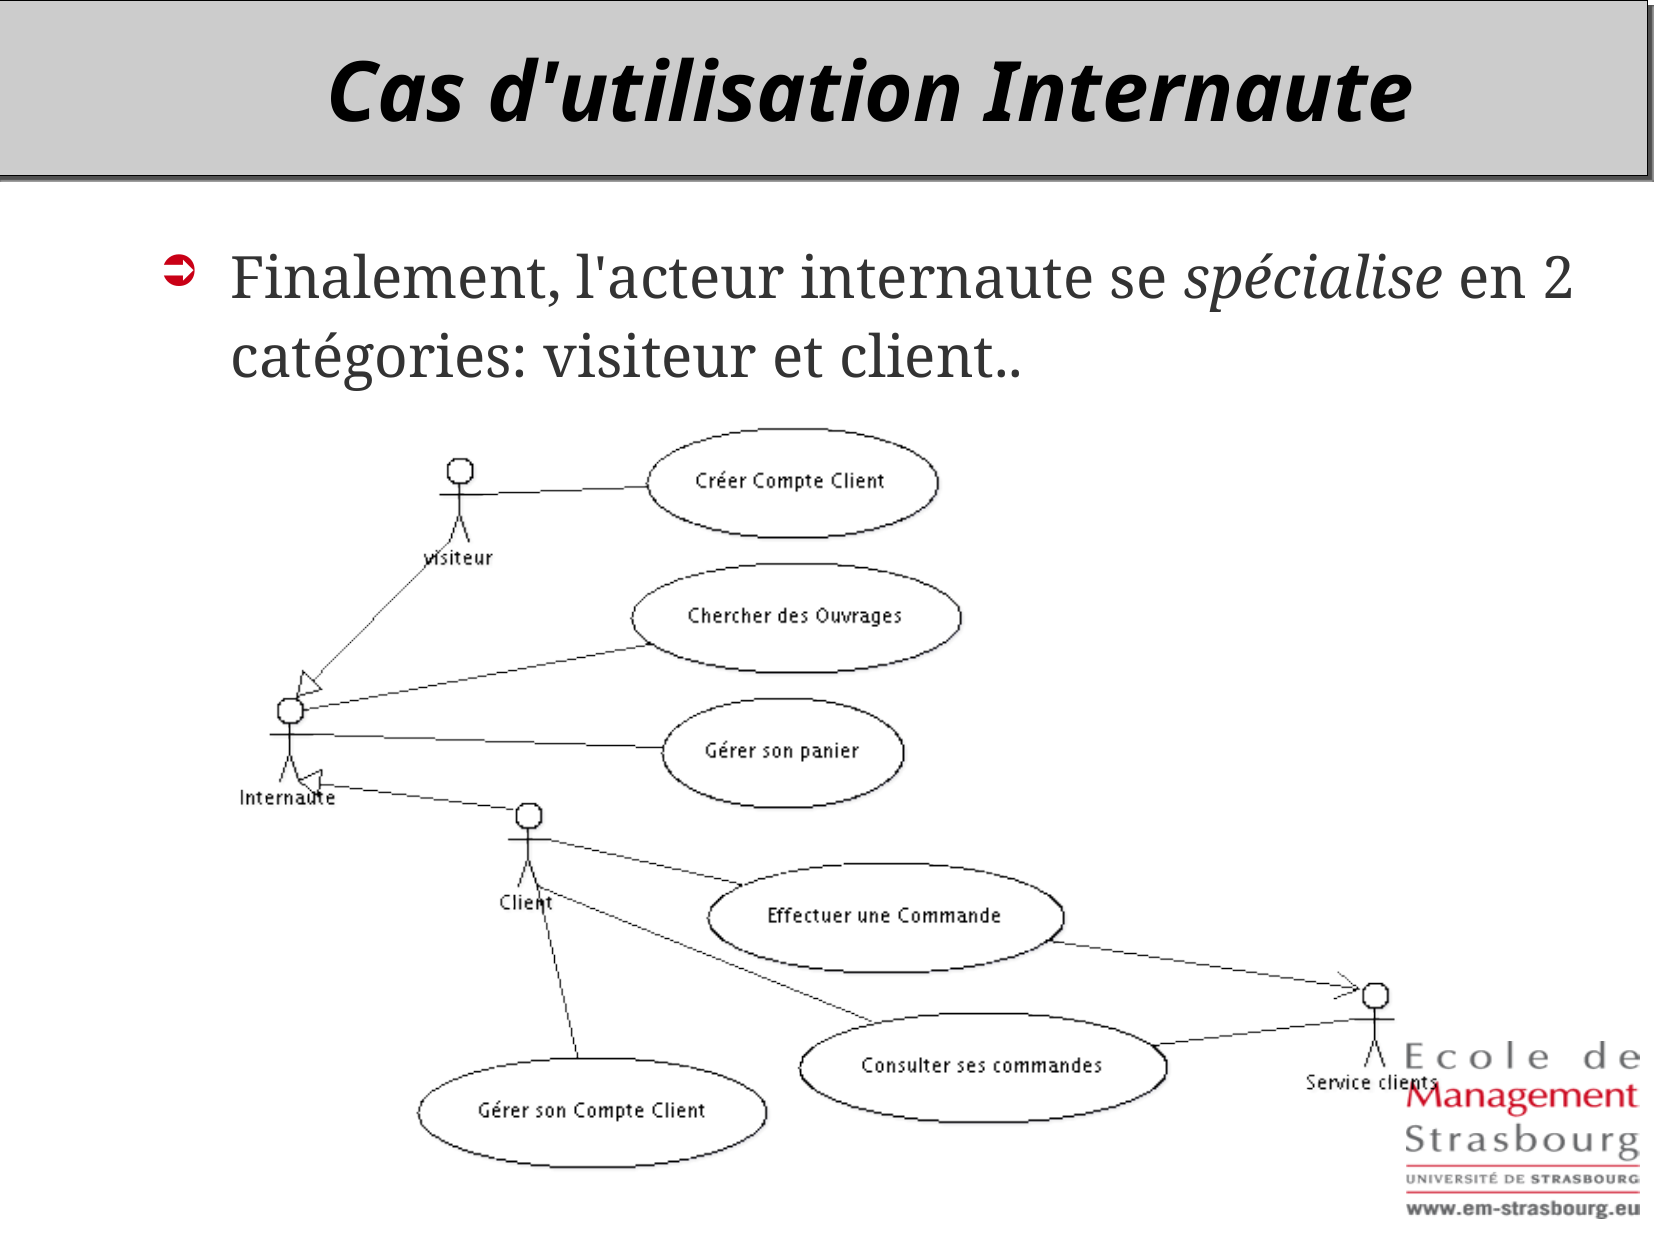

# Cas d'utilisation Internaute
Finalement, l'acteur internaute se spécialise en 2 catégories: visiteur et client..